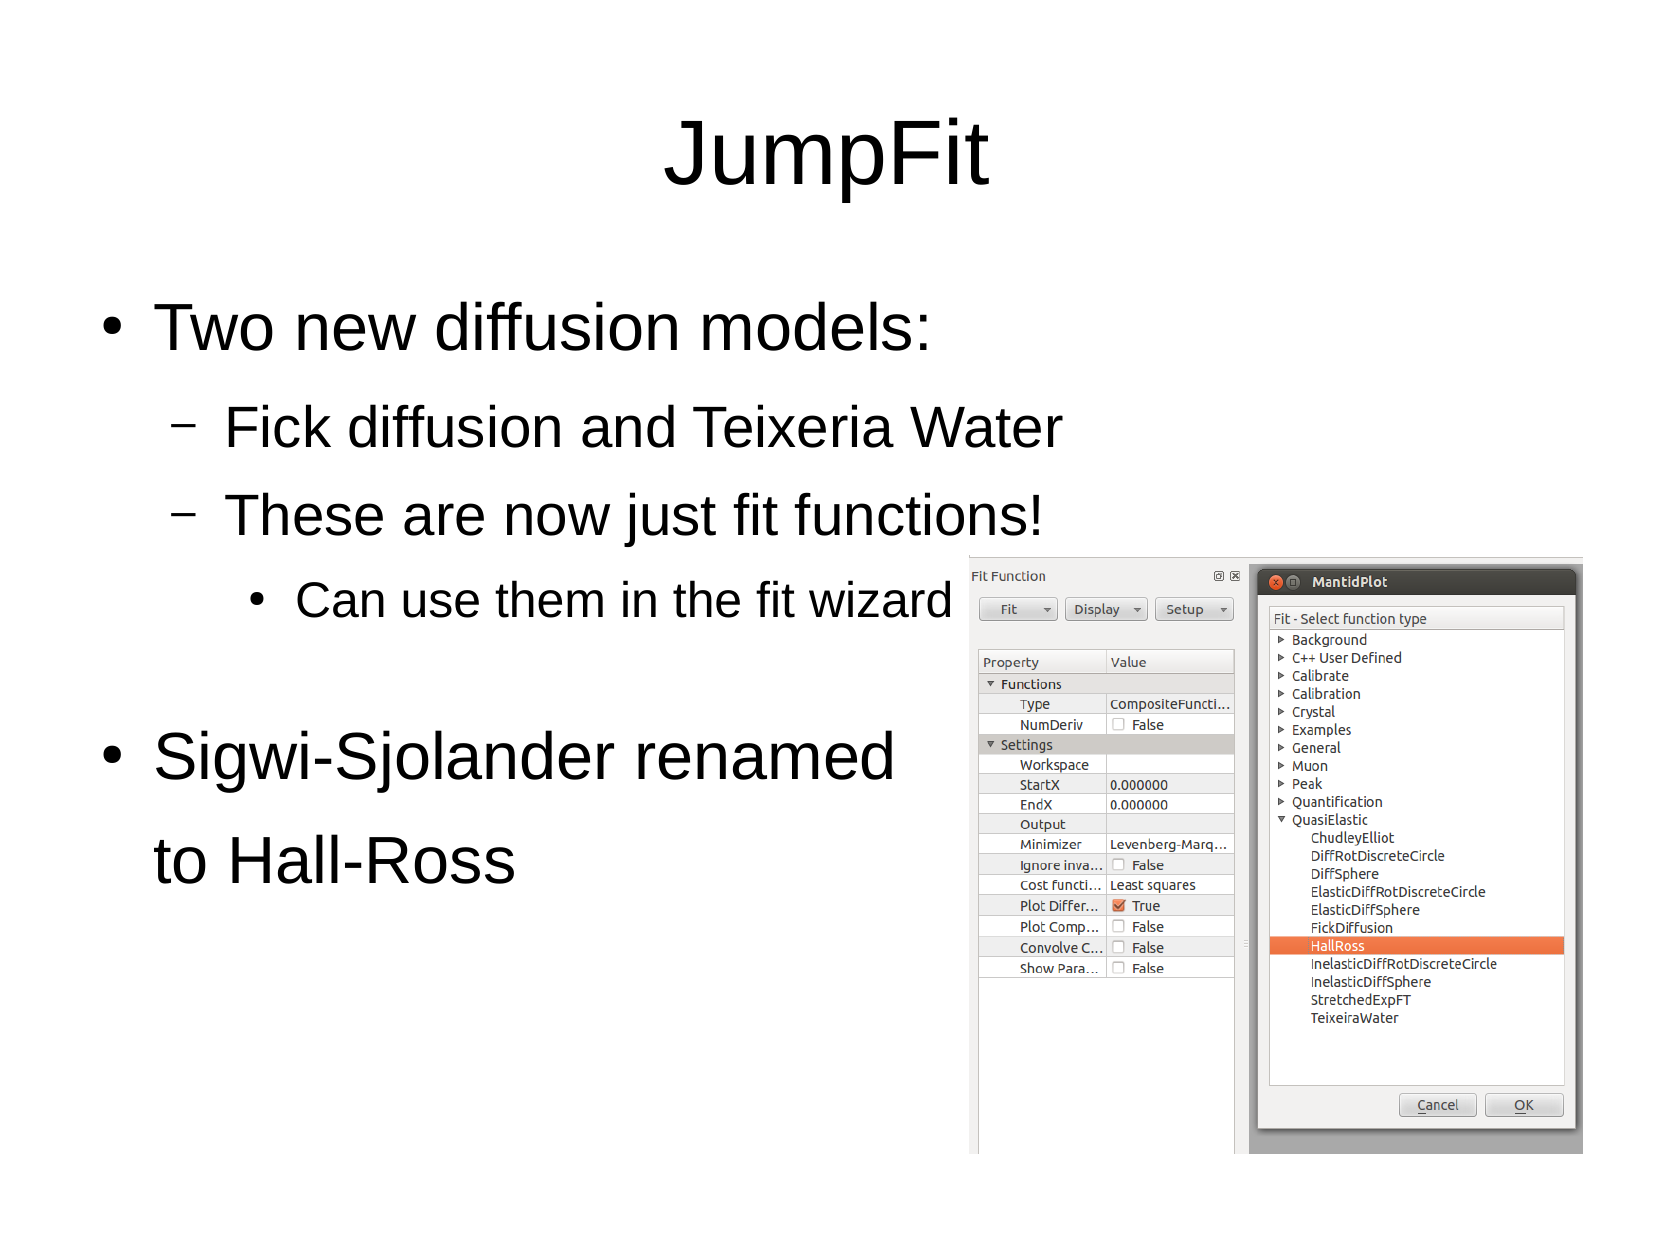

# JumpFit
Two new diffusion models:
Fick diffusion and Teixeria Water
These are now just fit functions!
Can use them in the fit wizard
Sigwi-Sjolander renamed
to Hall-Ross